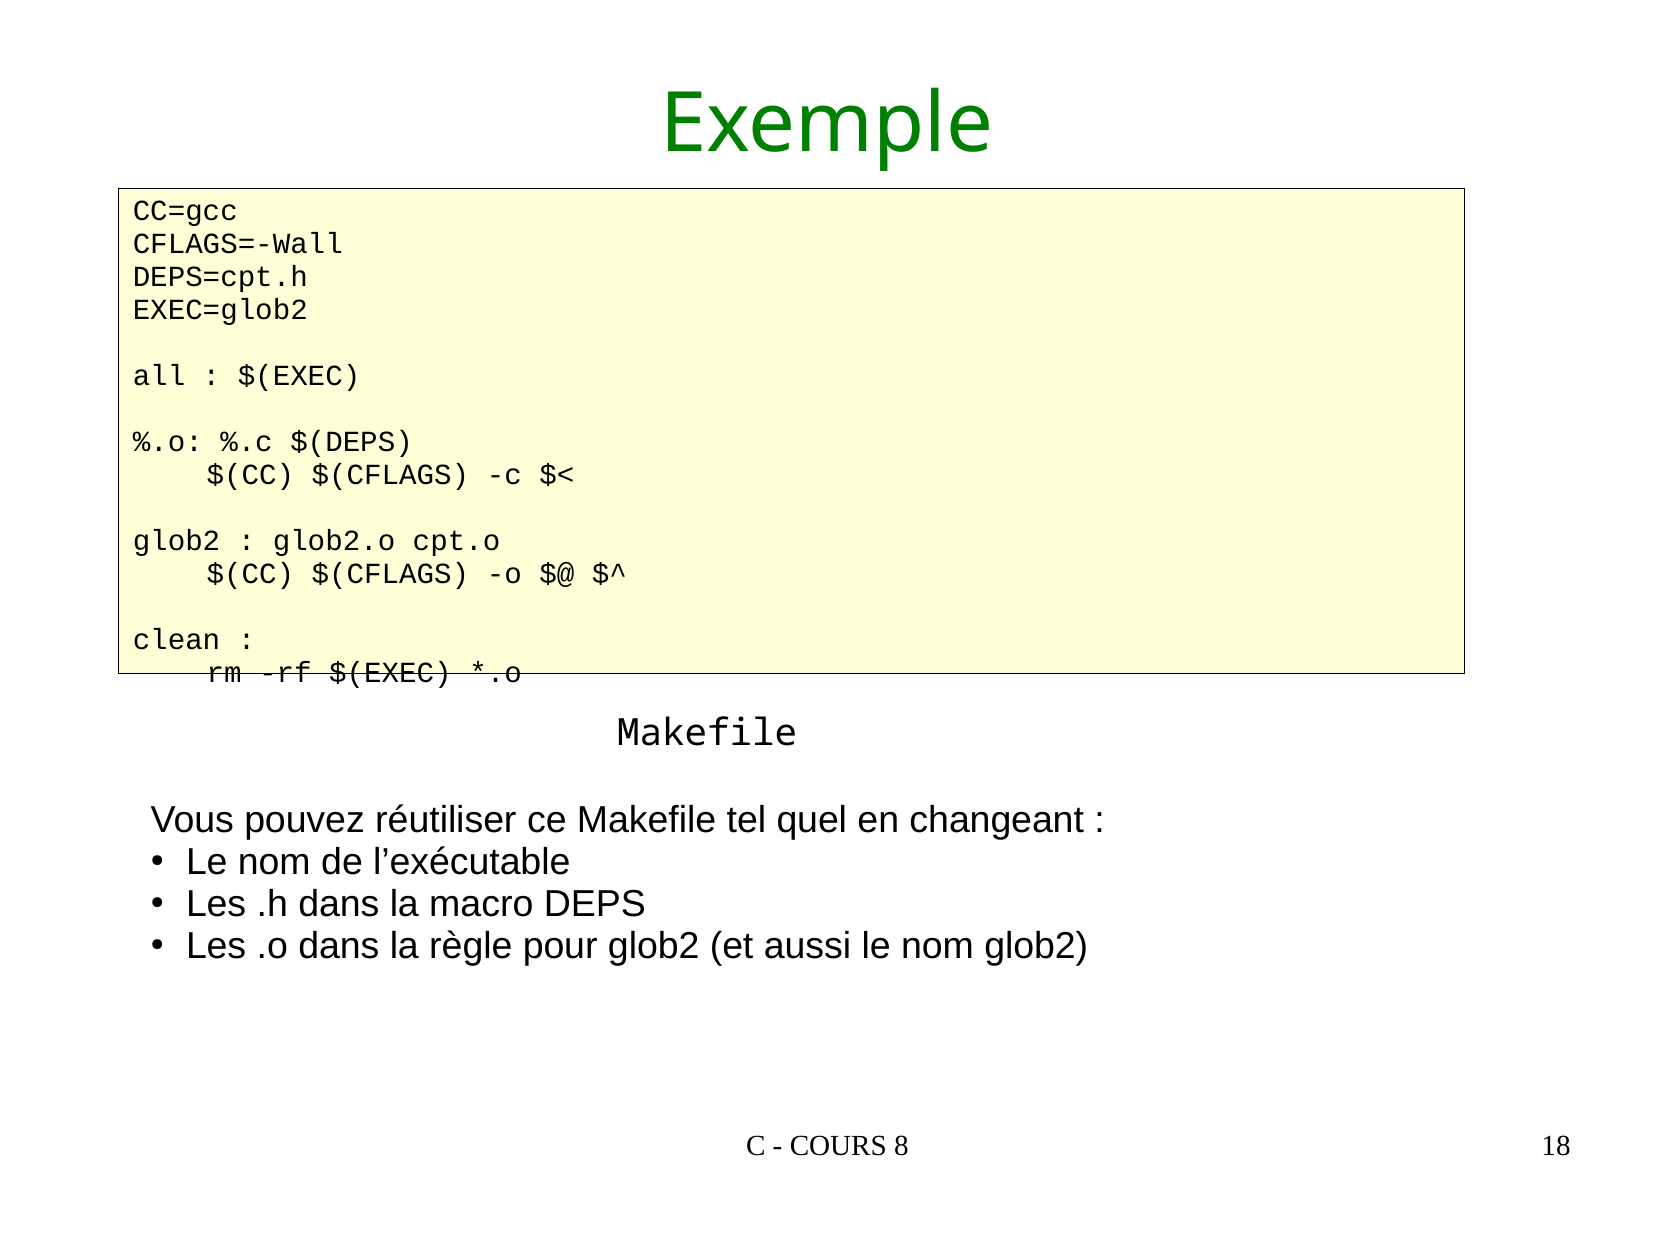

# Exemple
CC=gcc
CFLAGS=-Wall
DEPS=cpt.h
EXEC=glob2
all : $(EXEC)
%.o: %.c $(DEPS)
	$(CC) $(CFLAGS) -c $<
glob2 : glob2.o cpt.o
	$(CC) $(CFLAGS) -o $@ $^
clean :
	rm -rf $(EXEC) *.o
Makefile
Vous pouvez réutiliser ce Makefile tel quel en changeant :
Le nom de l’exécutable
Les .h dans la macro DEPS
Les .o dans la règle pour glob2 (et aussi le nom glob2)
C - COURS 8
18